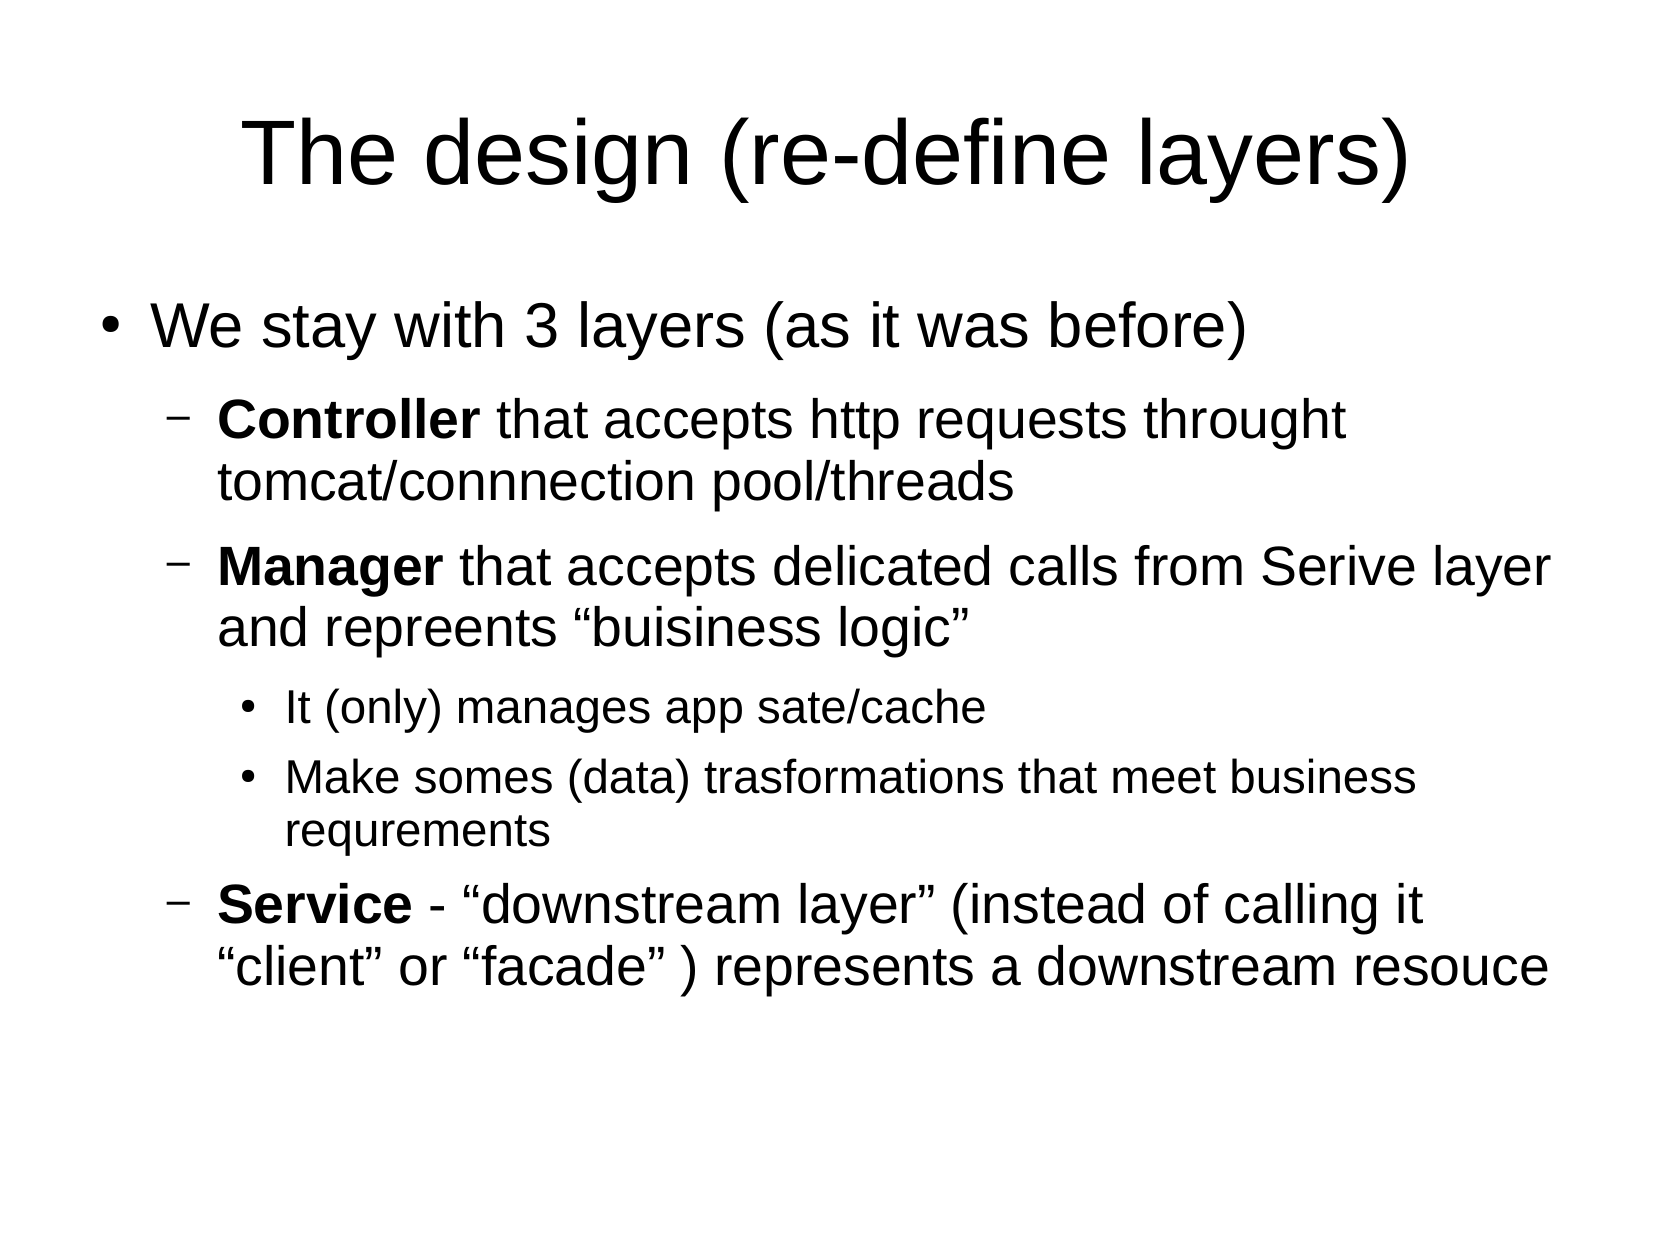

# The design (re-define layers)
We stay with 3 layers (as it was before)
Controller that accepts http requests throught tomcat/connnection pool/threads
Manager that accepts delicated calls from Serive layer and repreents “buisiness logic”
It (only) manages app sate/cache
Make somes (data) trasformations that meet business requrements
Service - “downstream layer” (instead of calling it “client” or “facade” ) represents a downstream resouce